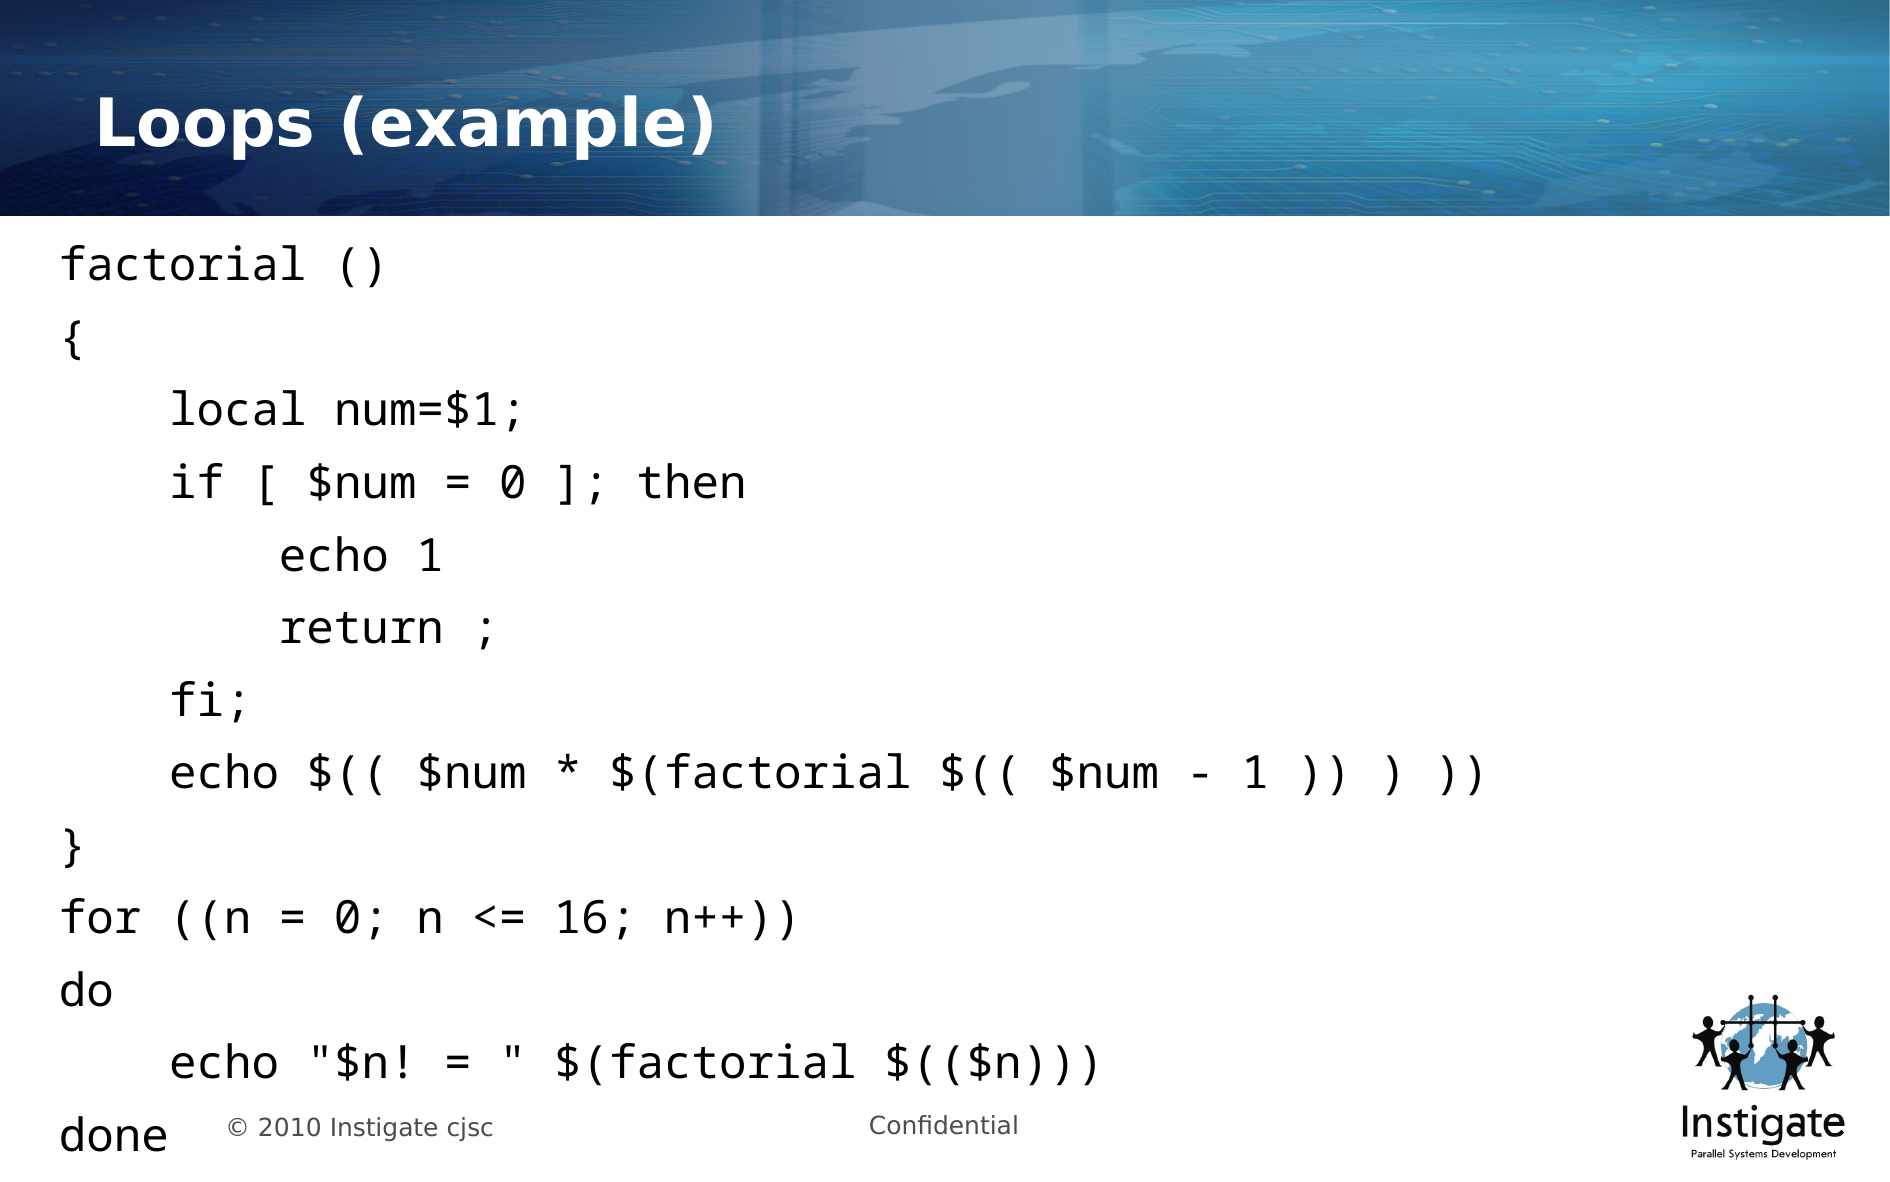

# Loops (example)
factorial ()
{
 local num=$1;
 if [ $num = 0 ]; then
 echo 1
 return ;
 fi;
 echo $(( $num * $(factorial $(( $num - 1 )) ) ))
}
for ((n = 0; n <= 16; n++))
do
 echo "$n! = " $(factorial $(($n)))
done